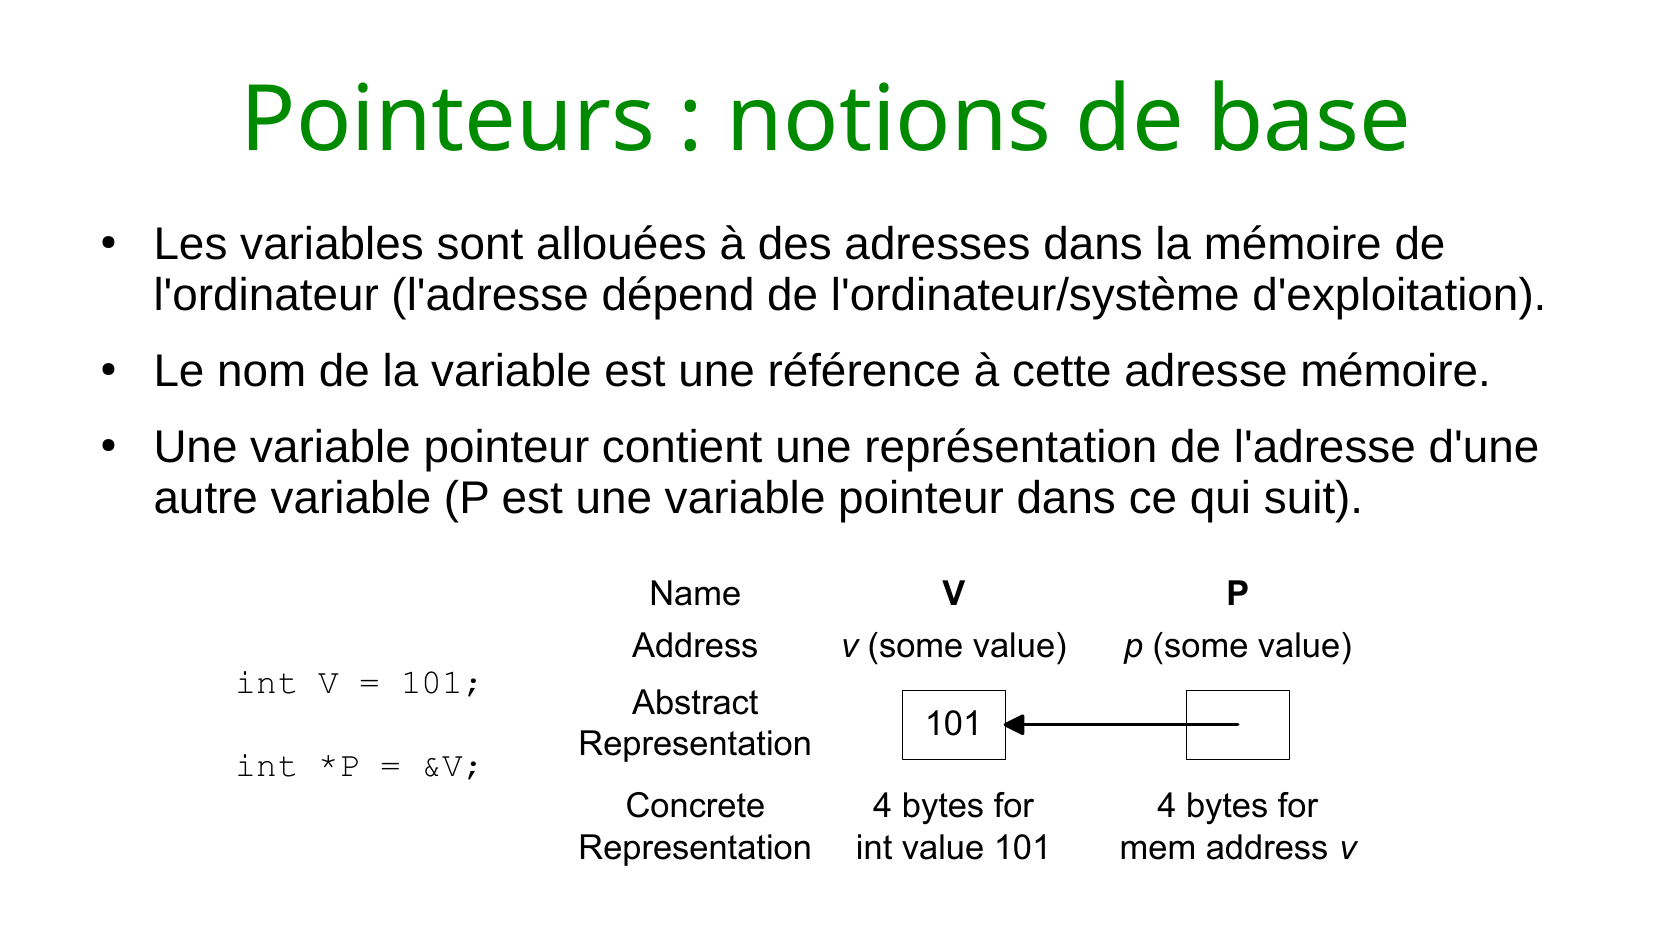

# Pointeurs : notions de base
Les variables sont allouées à des adresses dans la mémoire de l'ordinateur (l'adresse dépend de l'ordinateur/système d'exploitation).
Le nom de la variable est une référence à cette adresse mémoire.
Une variable pointeur contient une représentation de l'adresse d'une autre variable (P est une variable pointeur dans ce qui suit).